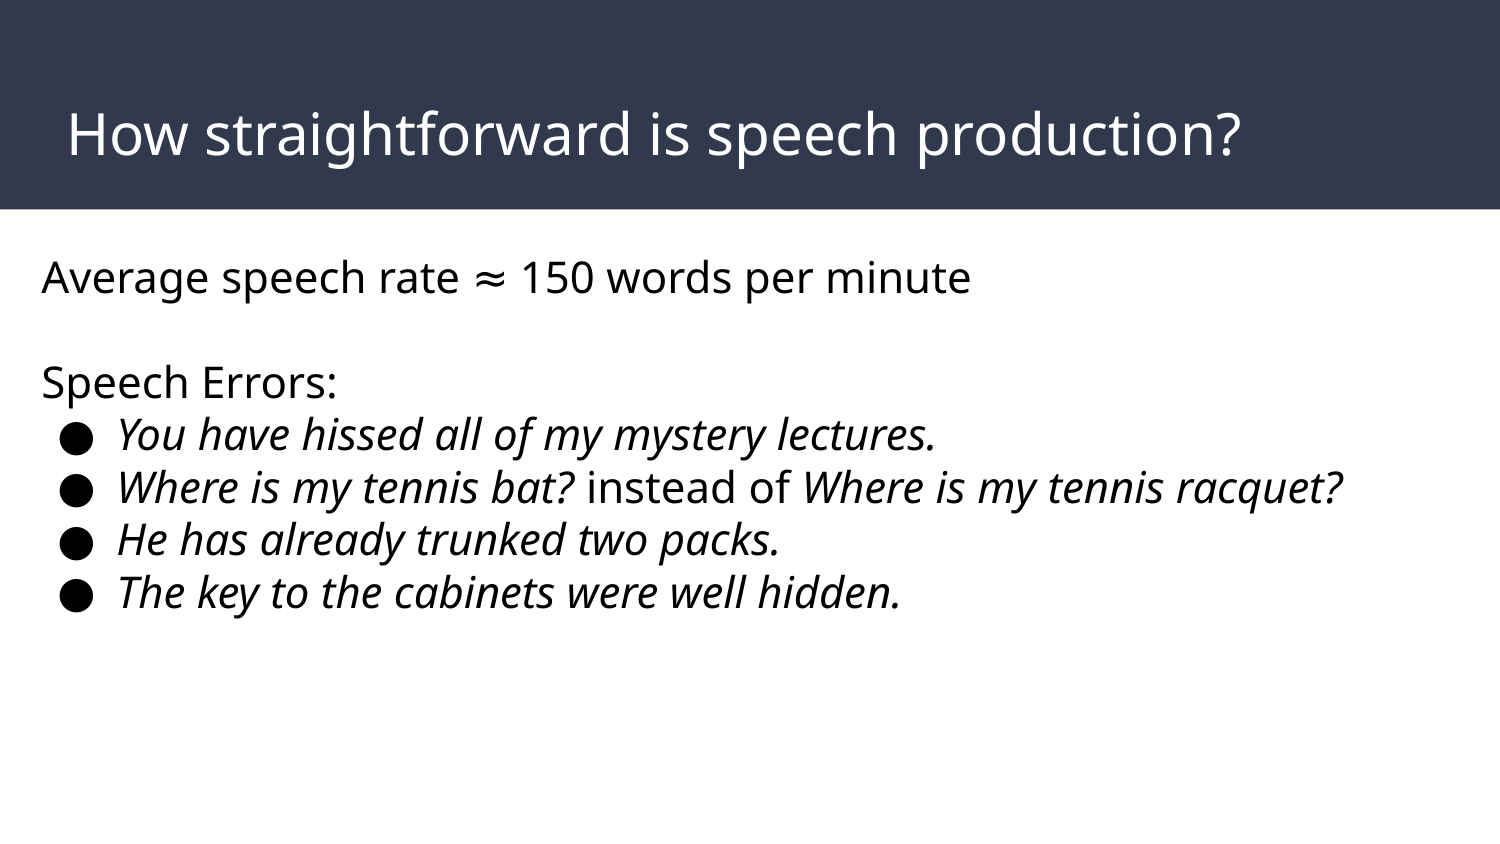

# How straightforward is speech production?
Average speech rate ≈ 150 words per minute
Speech Errors:
You have hissed all of my mystery lectures.
Where is my tennis bat? instead of Where is my tennis racquet?
He has already trunked two packs.
The key to the cabinets were well hidden.